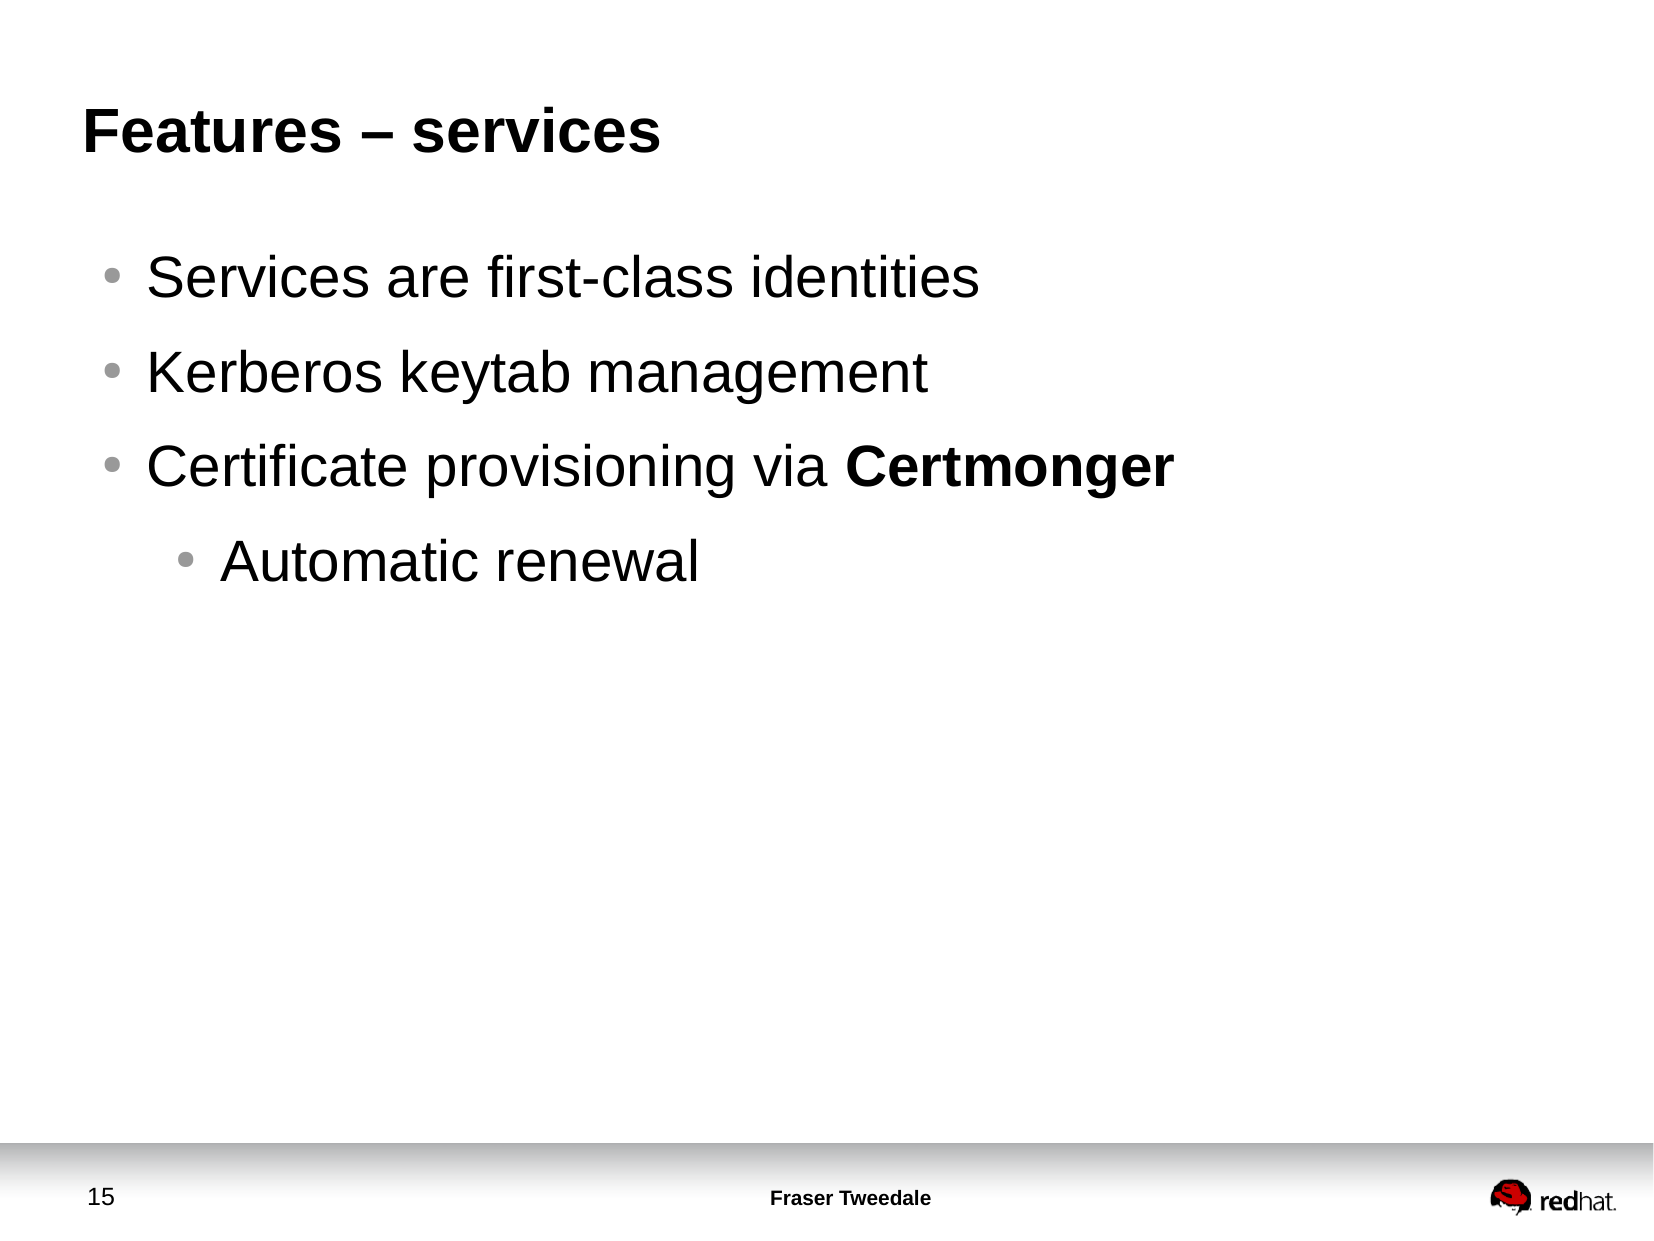

# Features – services
Services are first-class identities
Kerberos keytab management
Certificate provisioning via Certmonger
Automatic renewal